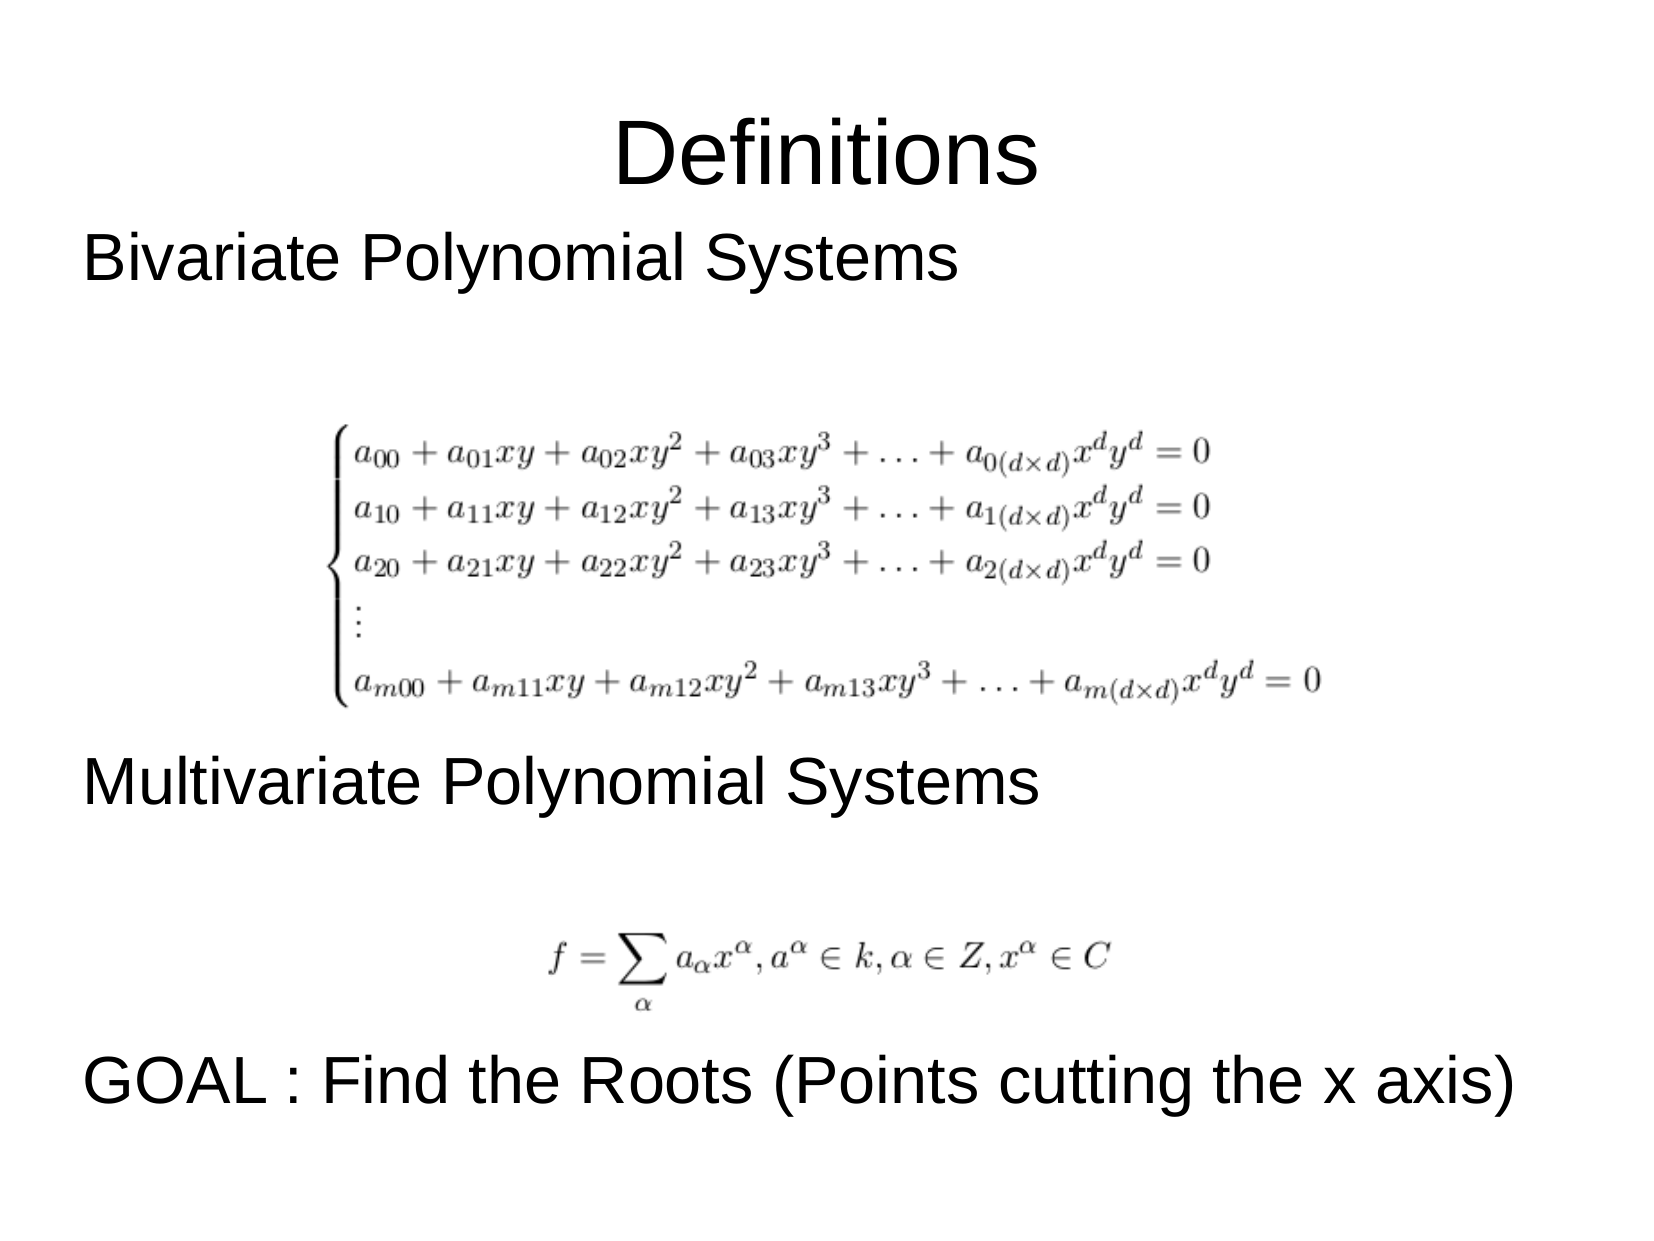

# Definitions
Bivariate Polynomial Systems
Multivariate Polynomial Systems
GOAL : Find the Roots (Points cutting the x axis)